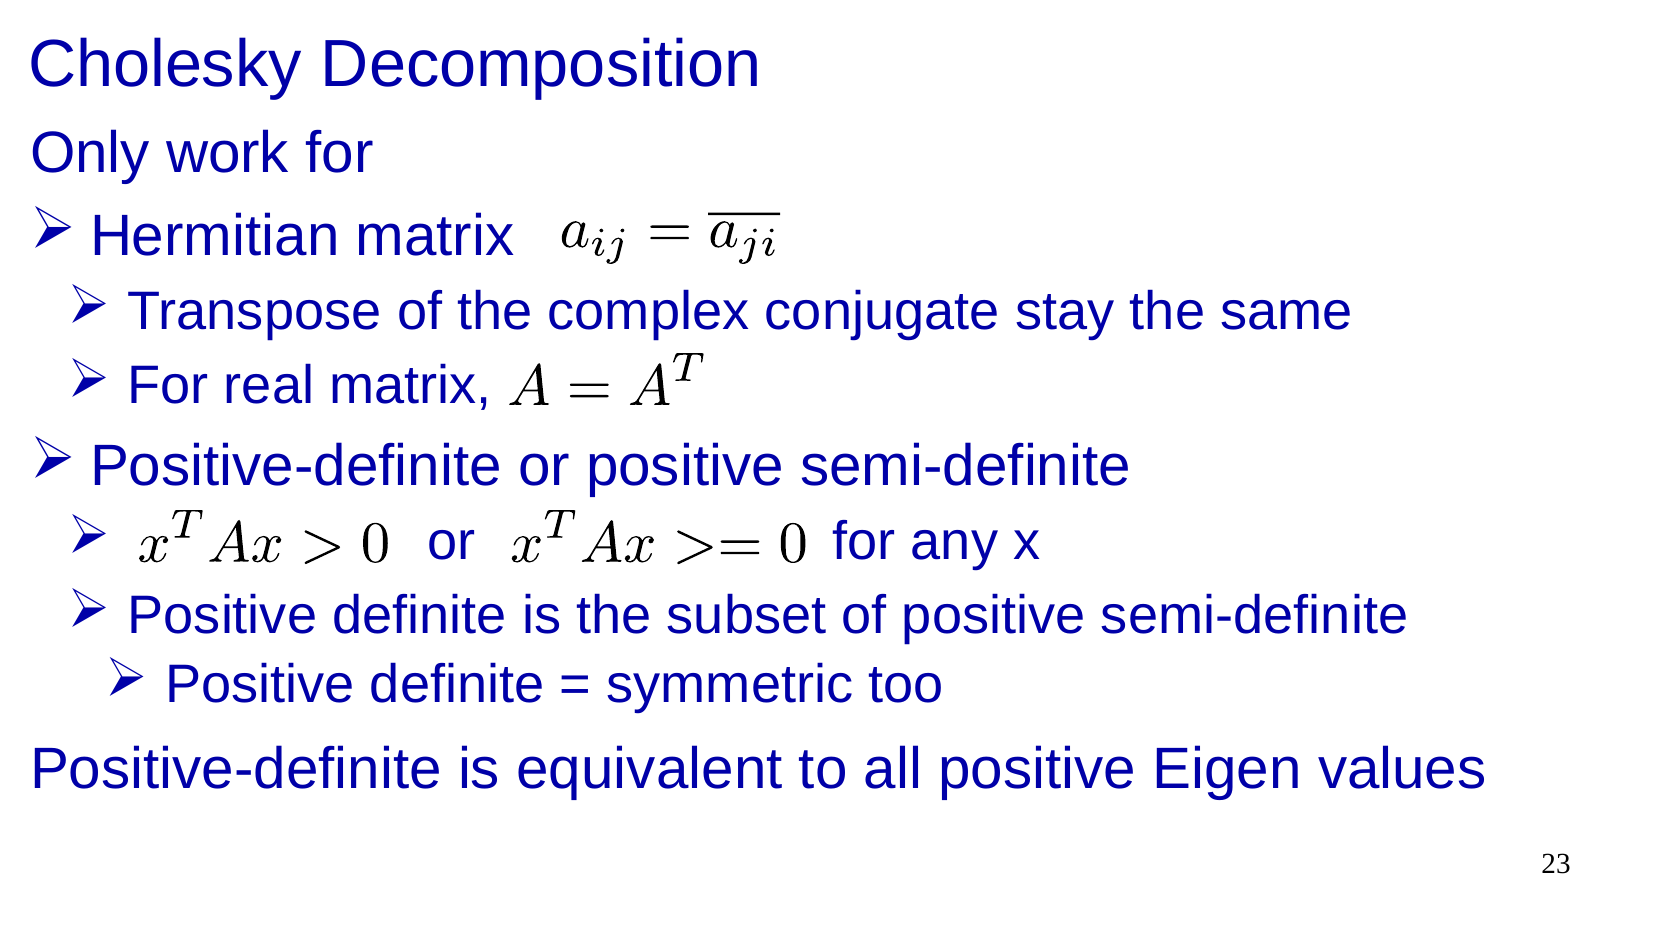

# Cholesky Decomposition
Only work for
Hermitian matrix
Transpose of the complex conjugate stay the same
For real matrix,
Positive-definite or positive semi-definite
 				or					 for any x
Positive definite is the subset of positive semi-definite
Positive definite = symmetric too
Positive-definite is equivalent to all positive Eigen values
23